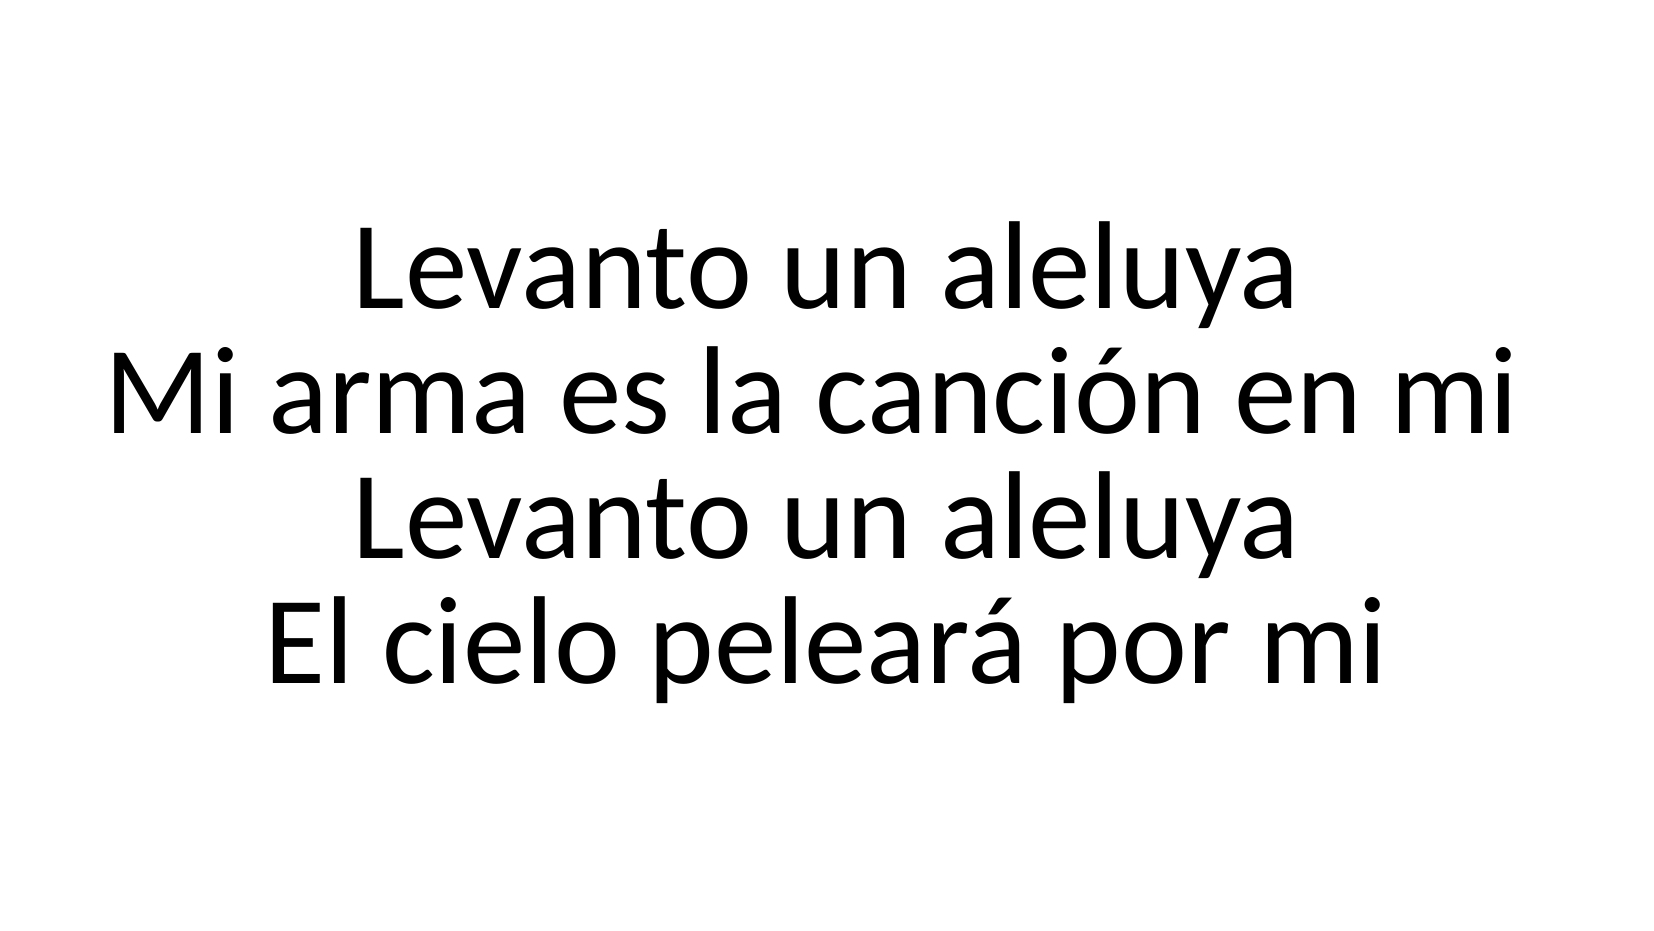

# Levanto un aleluya Mi arma es la canción en mi Levanto un aleluya El cielo peleará por mi